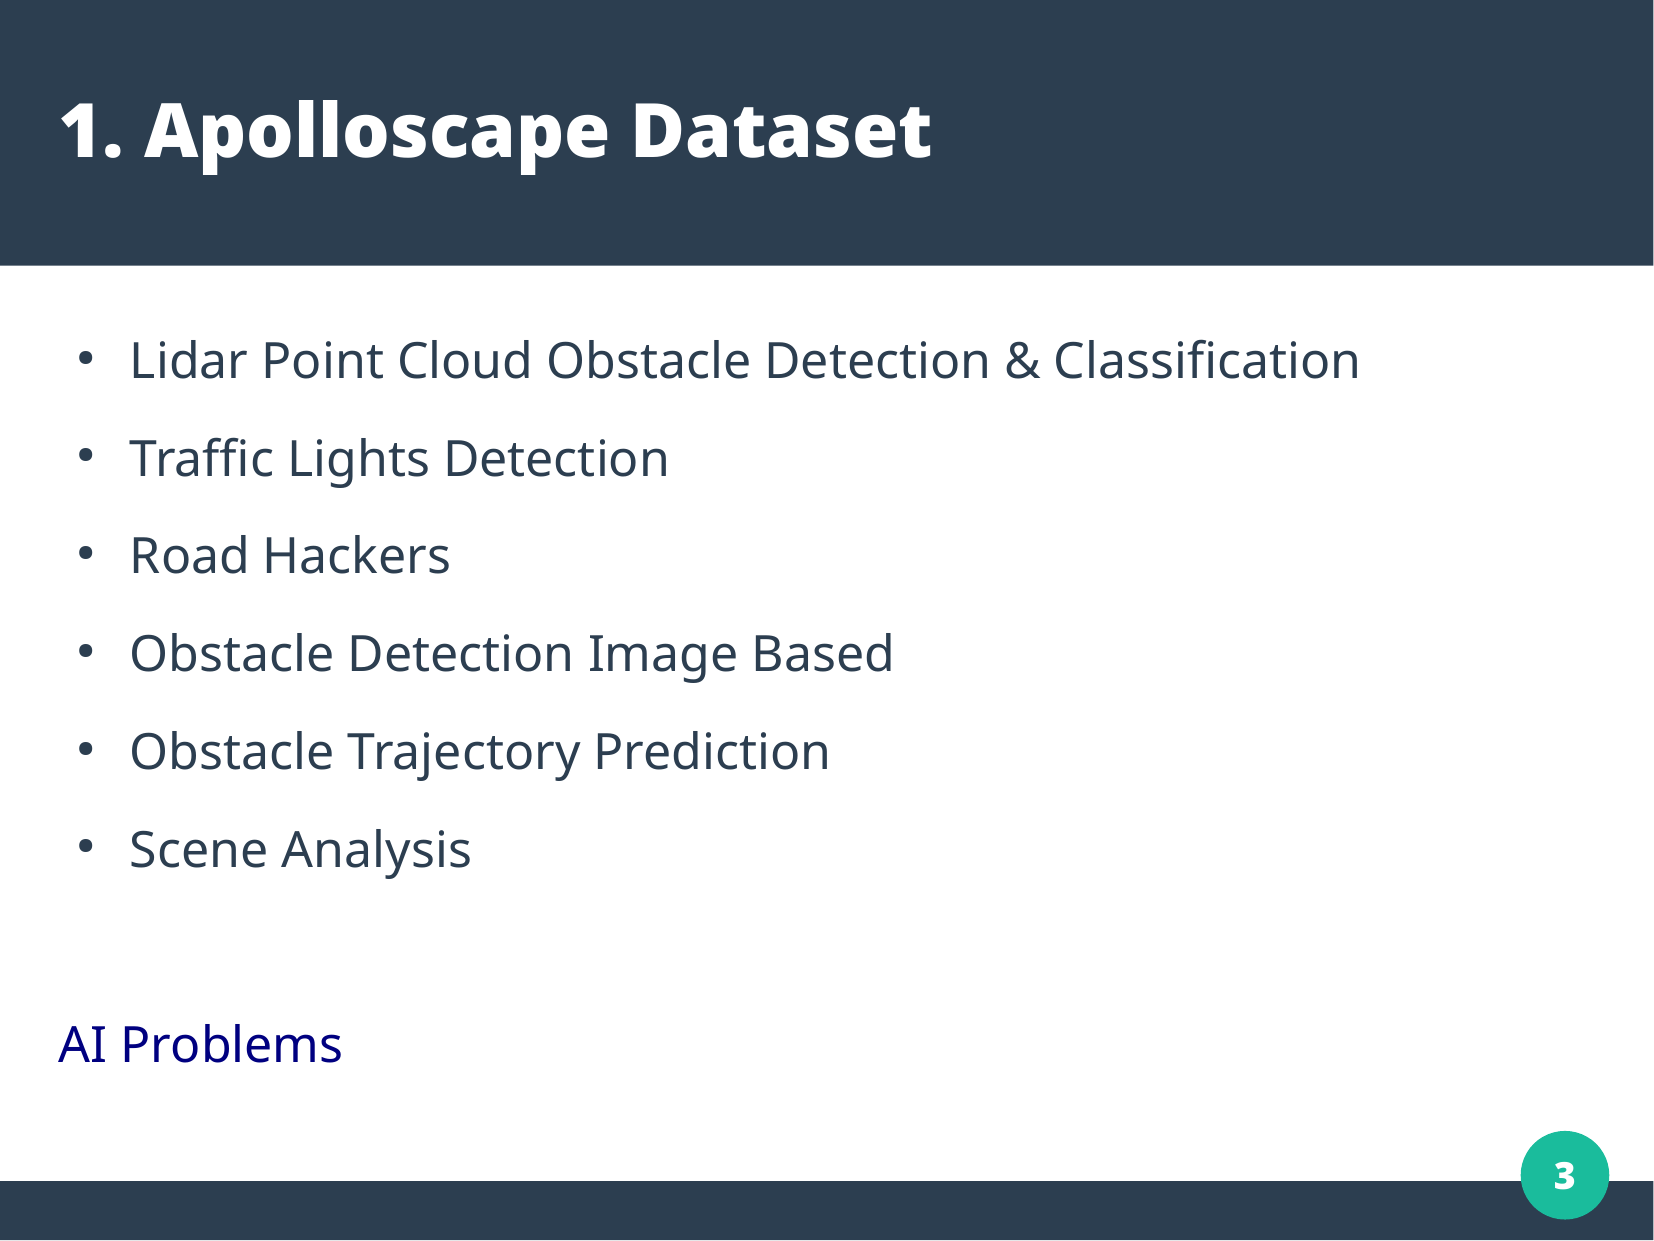

# 1. Apolloscape Dataset
Lidar Point Cloud Obstacle Detection & Classification
Traffic Lights Detection
Road Hackers
Obstacle Detection Image Based
Obstacle Trajectory Prediction
Scene Analysis
AI Problems
3